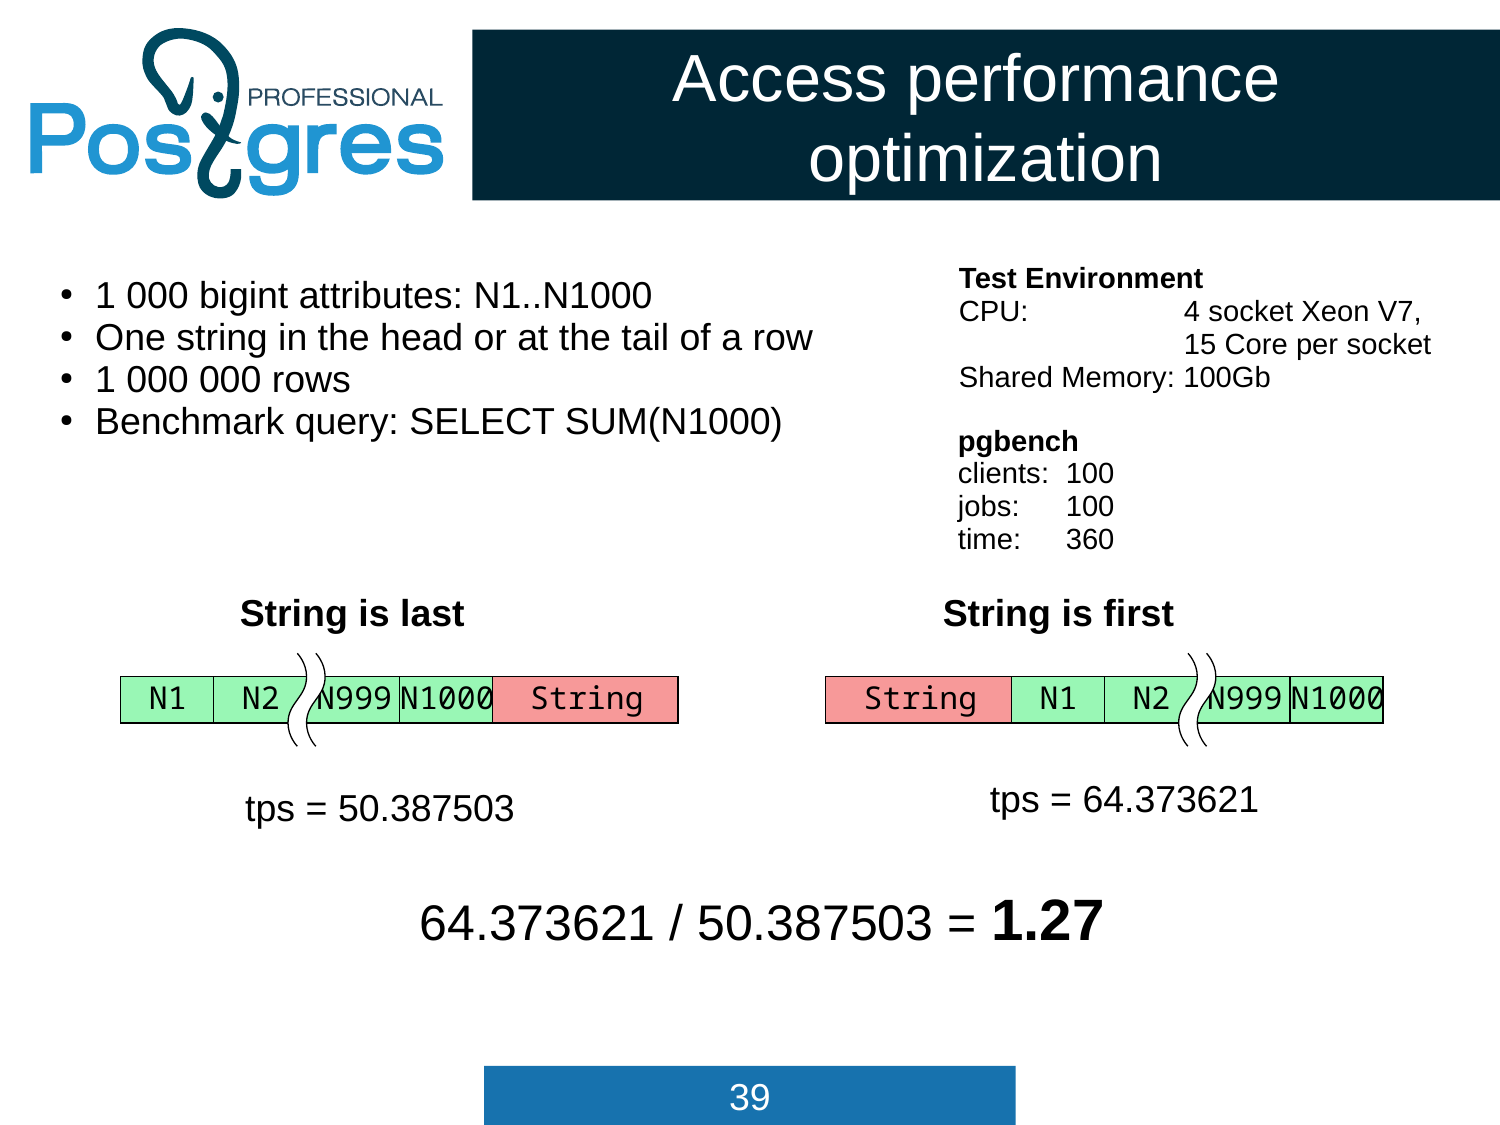

# Access performance optimization
Test Environment
CPU:		 	4 socket Xeon V7,
		 	15 Core per socket
Shared Memory: 100Gb
1 000 bigint attributes: N1..N1000
One string in the head or at the tail of a row
1 000 000 rows
Benchmark query: SELECT SUM(N1000)
pgbench
clients: 100
jobs:	 100
time:	 360
String is last
String is first
tps = 64.373621
tps = 50.387503
64.373621 / 50.387503 = 1.27